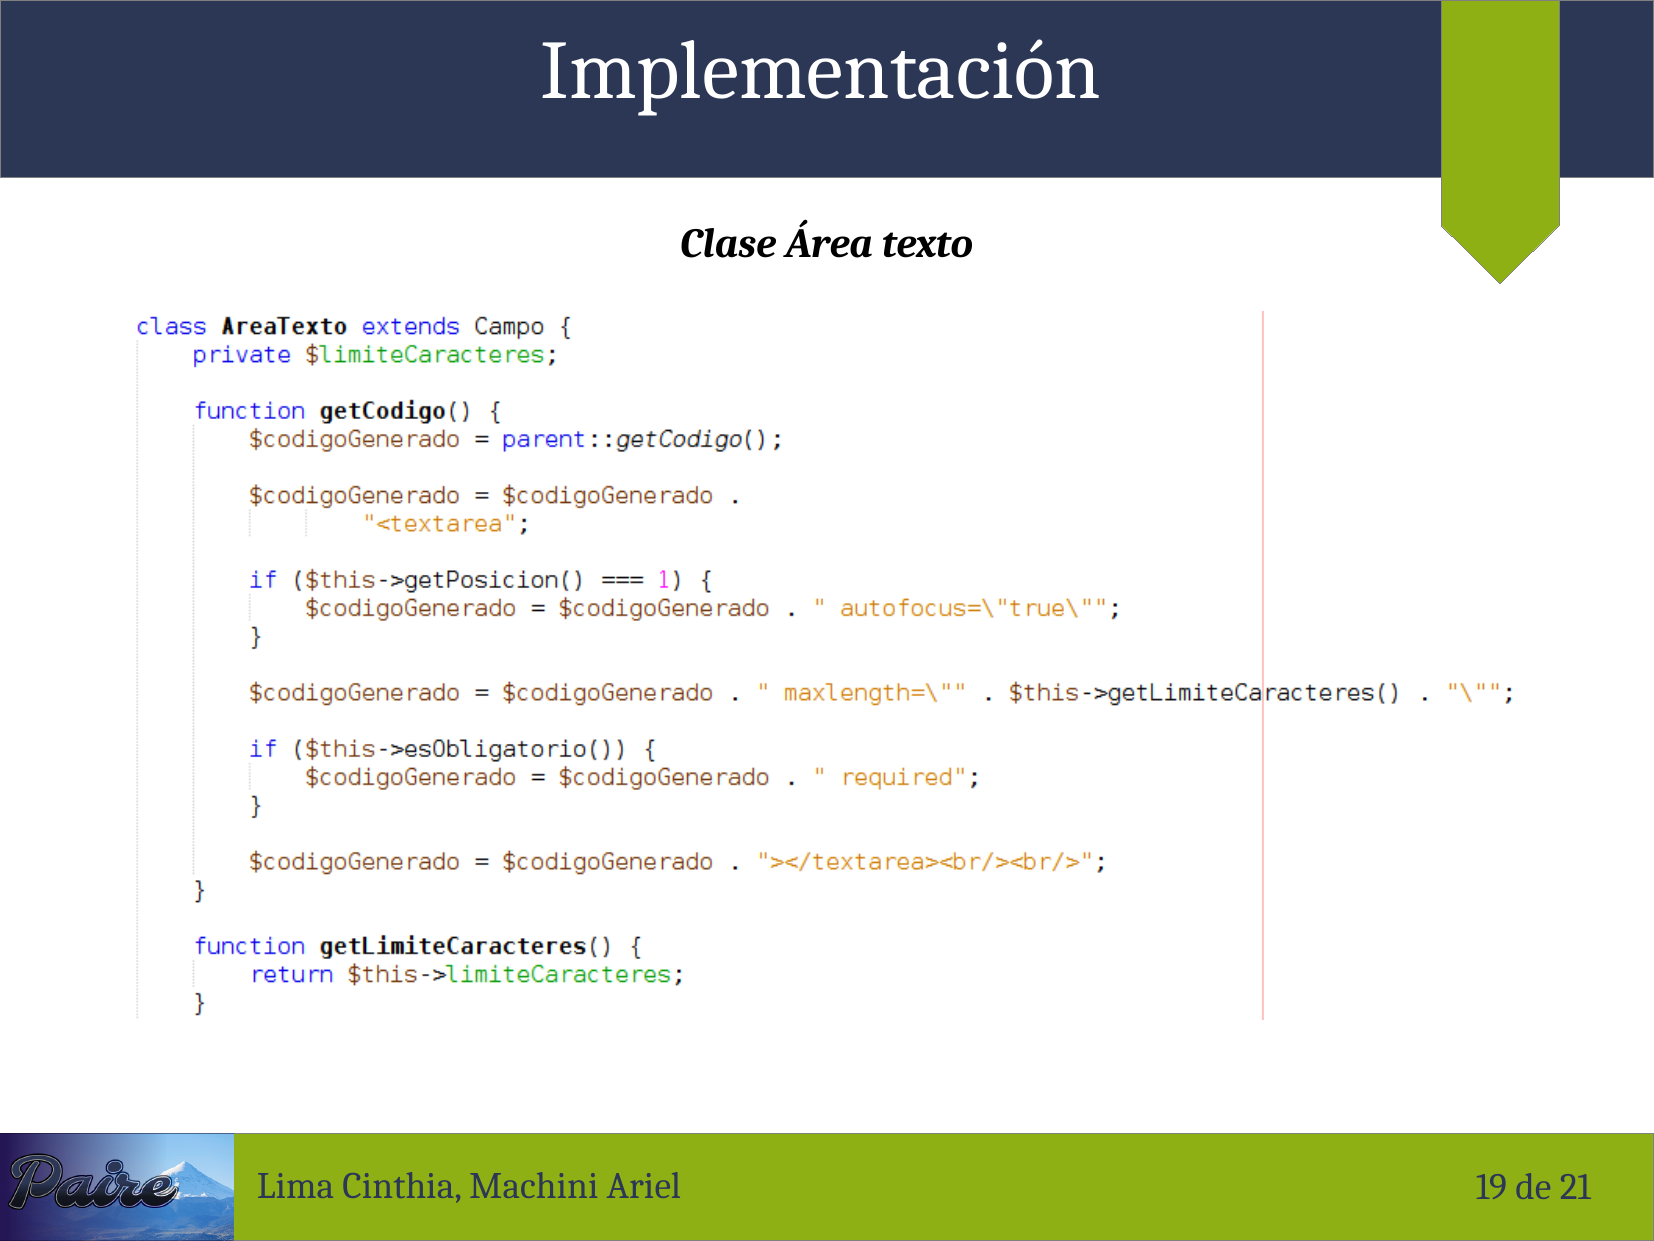

Implementación
Clase Área texto
Lima Cinthia, Machini Ariel
 de 21